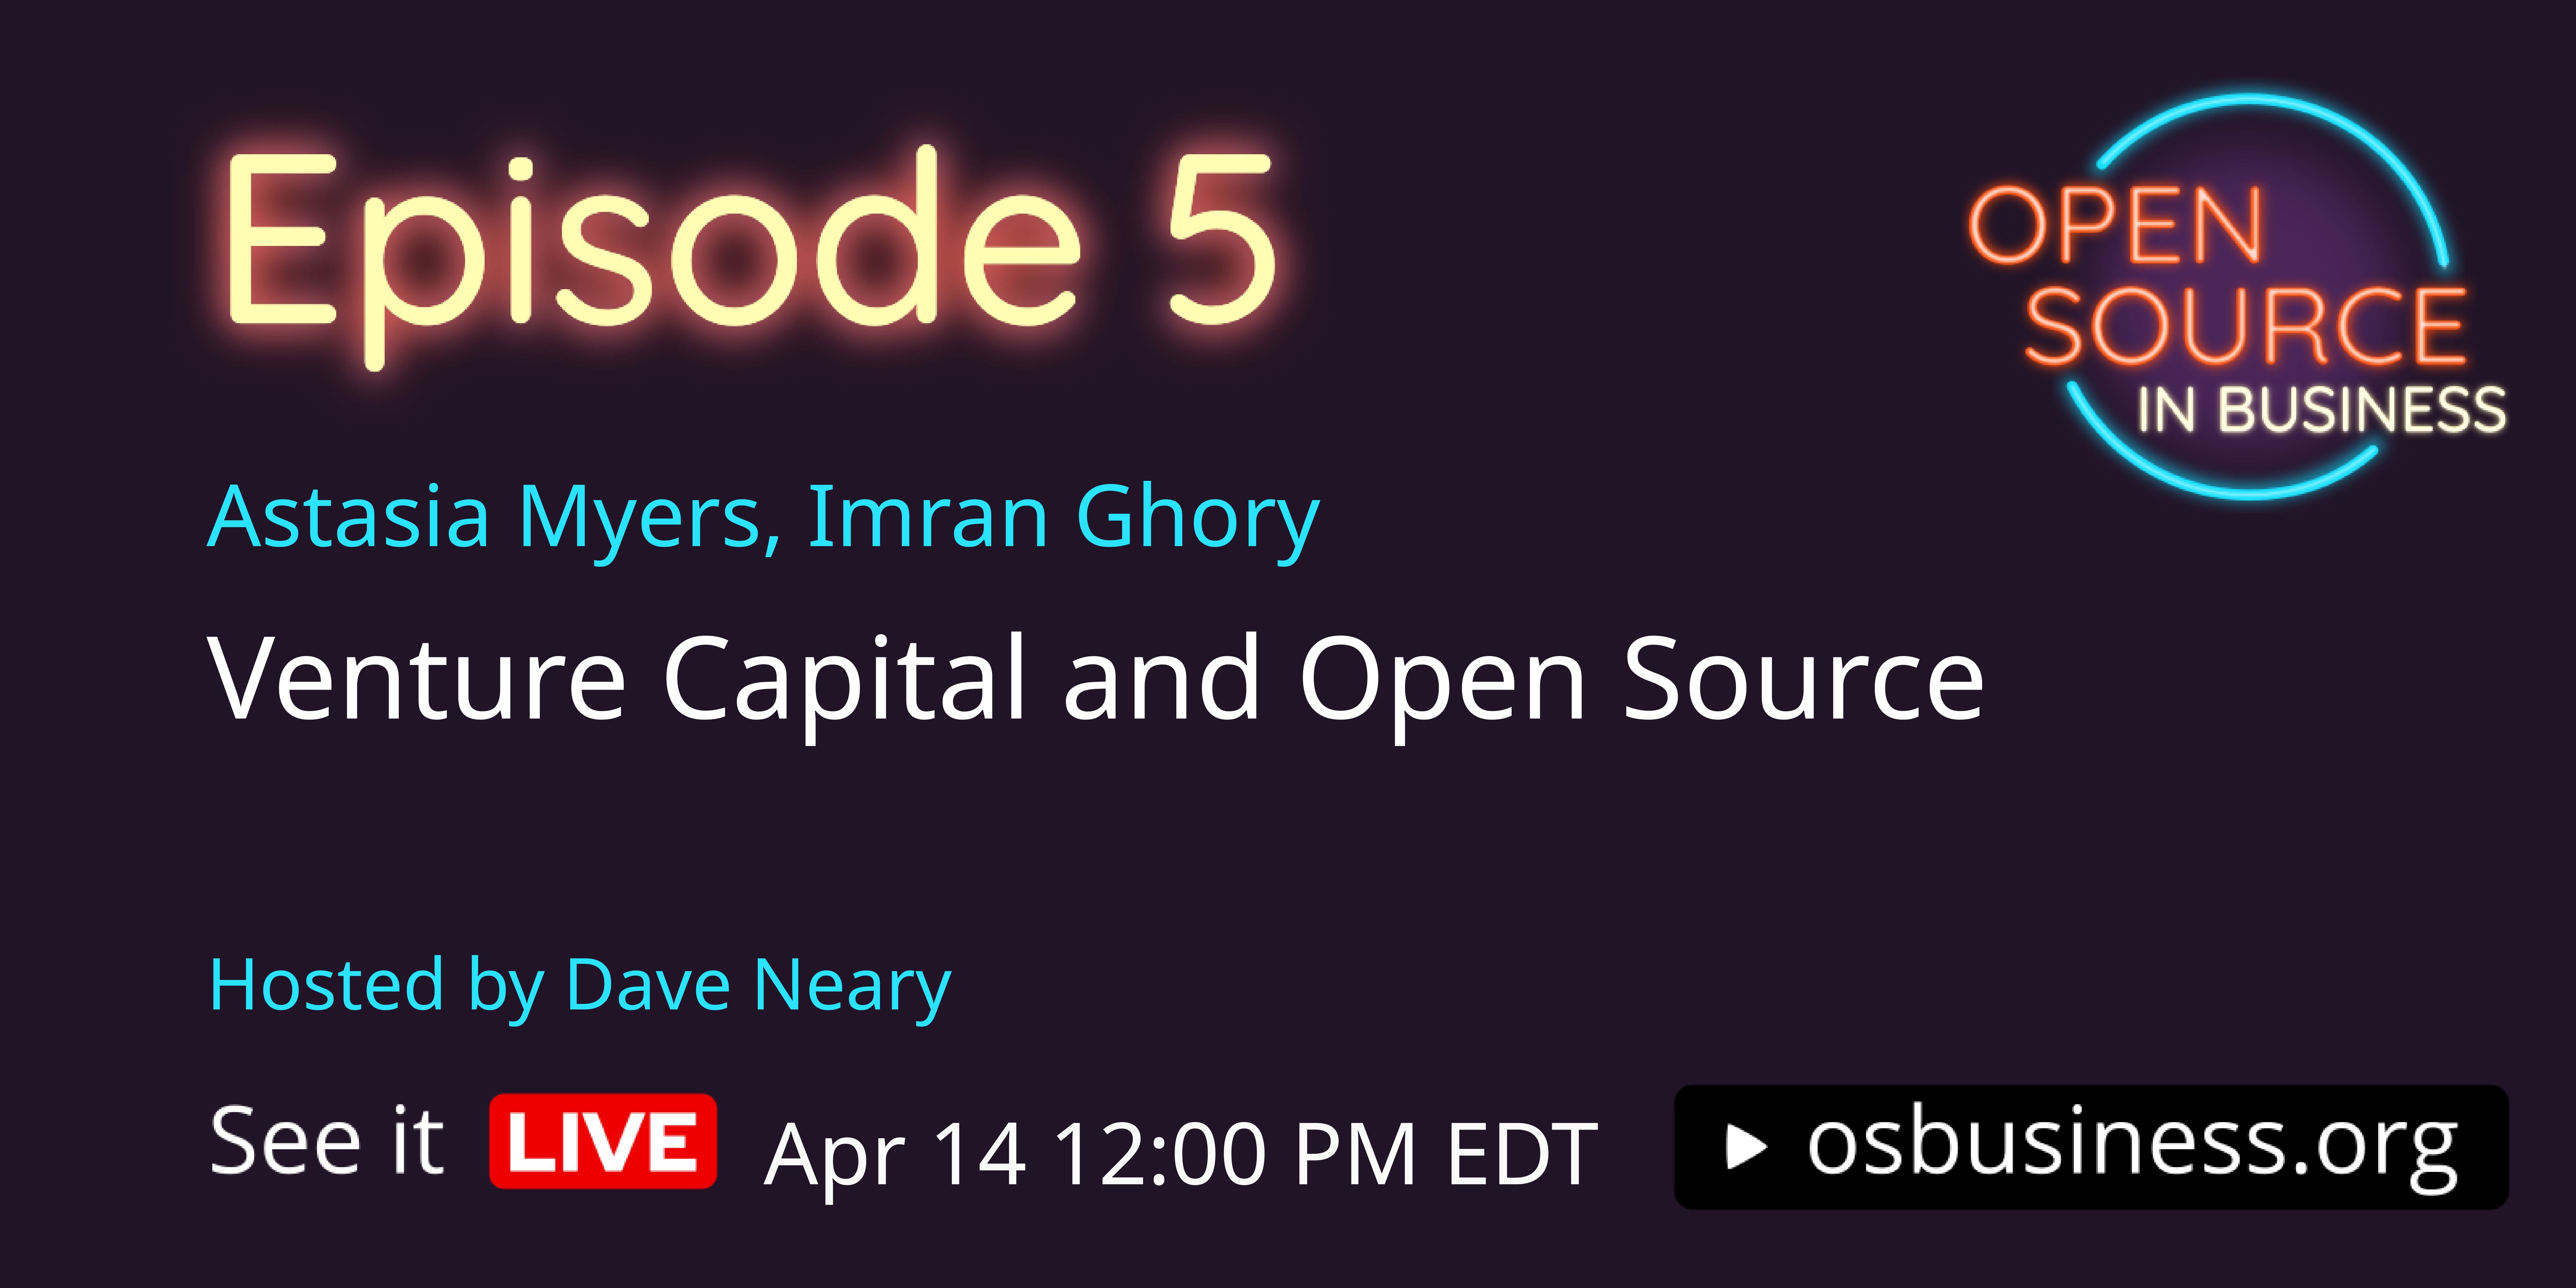

Astasia Myers, Imran Ghory
Venture Capital and Open Source
Hosted by Dave Neary
Apr 14 12:00 PM EDT